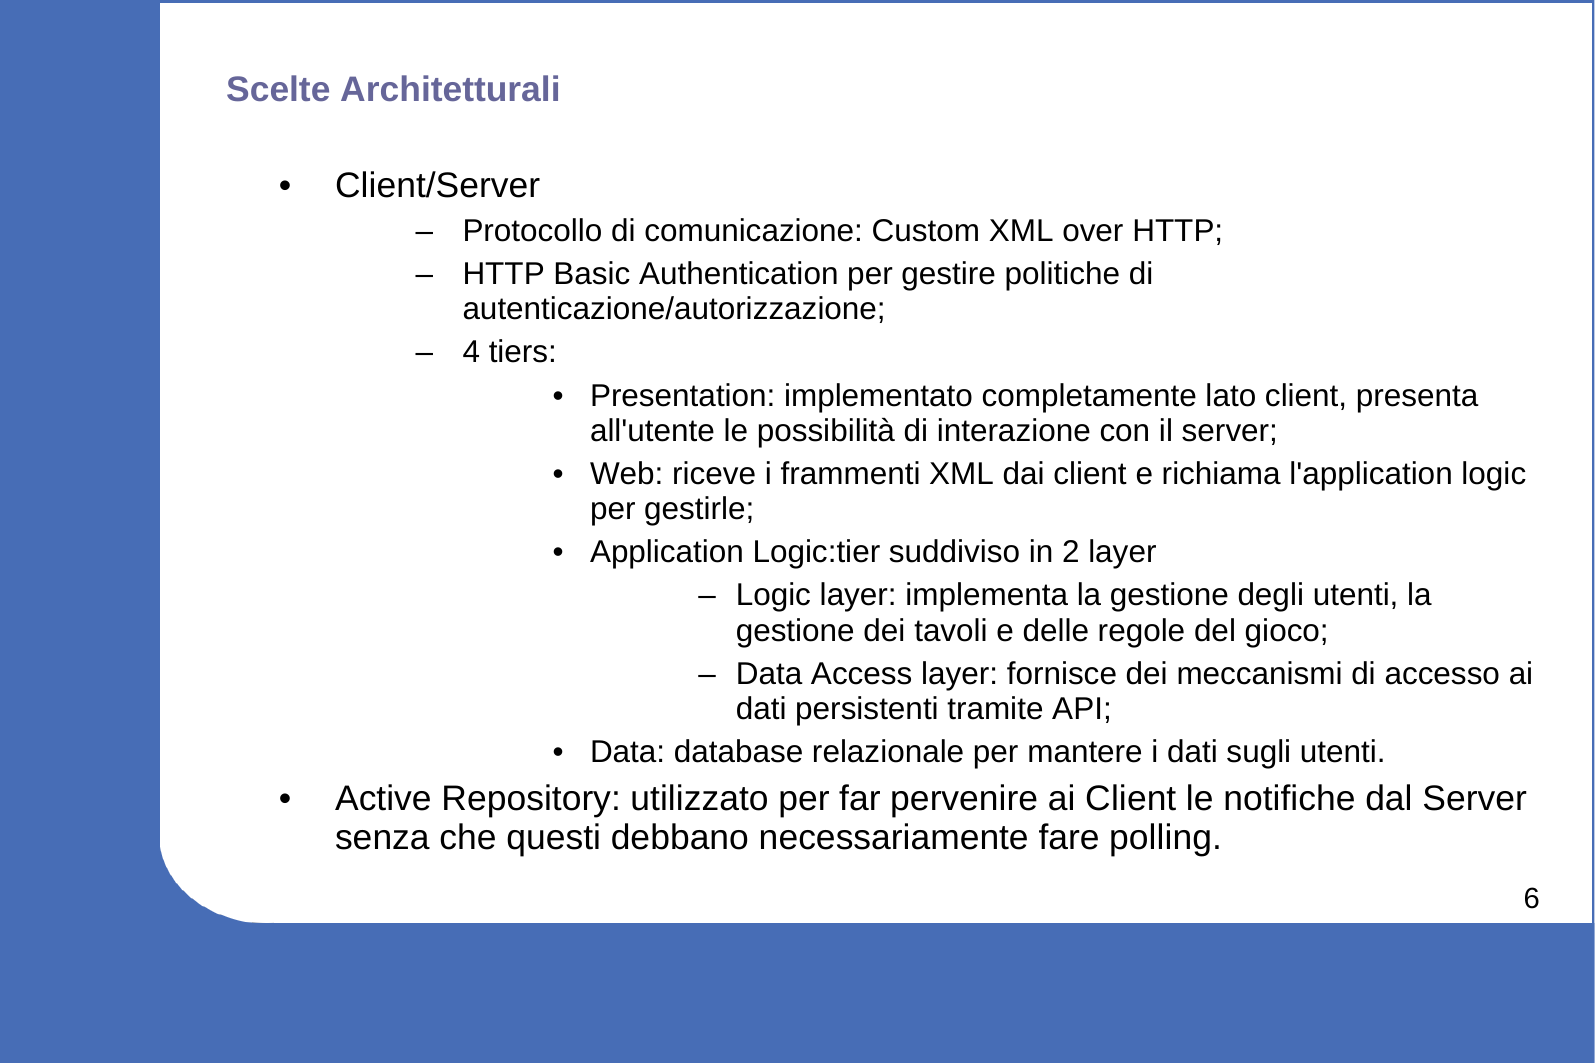

# Scelte Architetturali
Client/Server
Protocollo di comunicazione: Custom XML over HTTP;
HTTP Basic Authentication per gestire politiche di autenticazione/autorizzazione;
4 tiers:
Presentation: implementato completamente lato client, presenta all'utente le possibilità di interazione con il server;
Web: riceve i frammenti XML dai client e richiama l'application logic per gestirle;
Application Logic:tier suddiviso in 2 layer
Logic layer: implementa la gestione degli utenti, la gestione dei tavoli e delle regole del gioco;
Data Access layer: fornisce dei meccanismi di accesso ai dati persistenti tramite API;
Data: database relazionale per mantere i dati sugli utenti.
Active Repository: utilizzato per far pervenire ai Client le notifiche dal Server senza che questi debbano necessariamente fare polling.
6